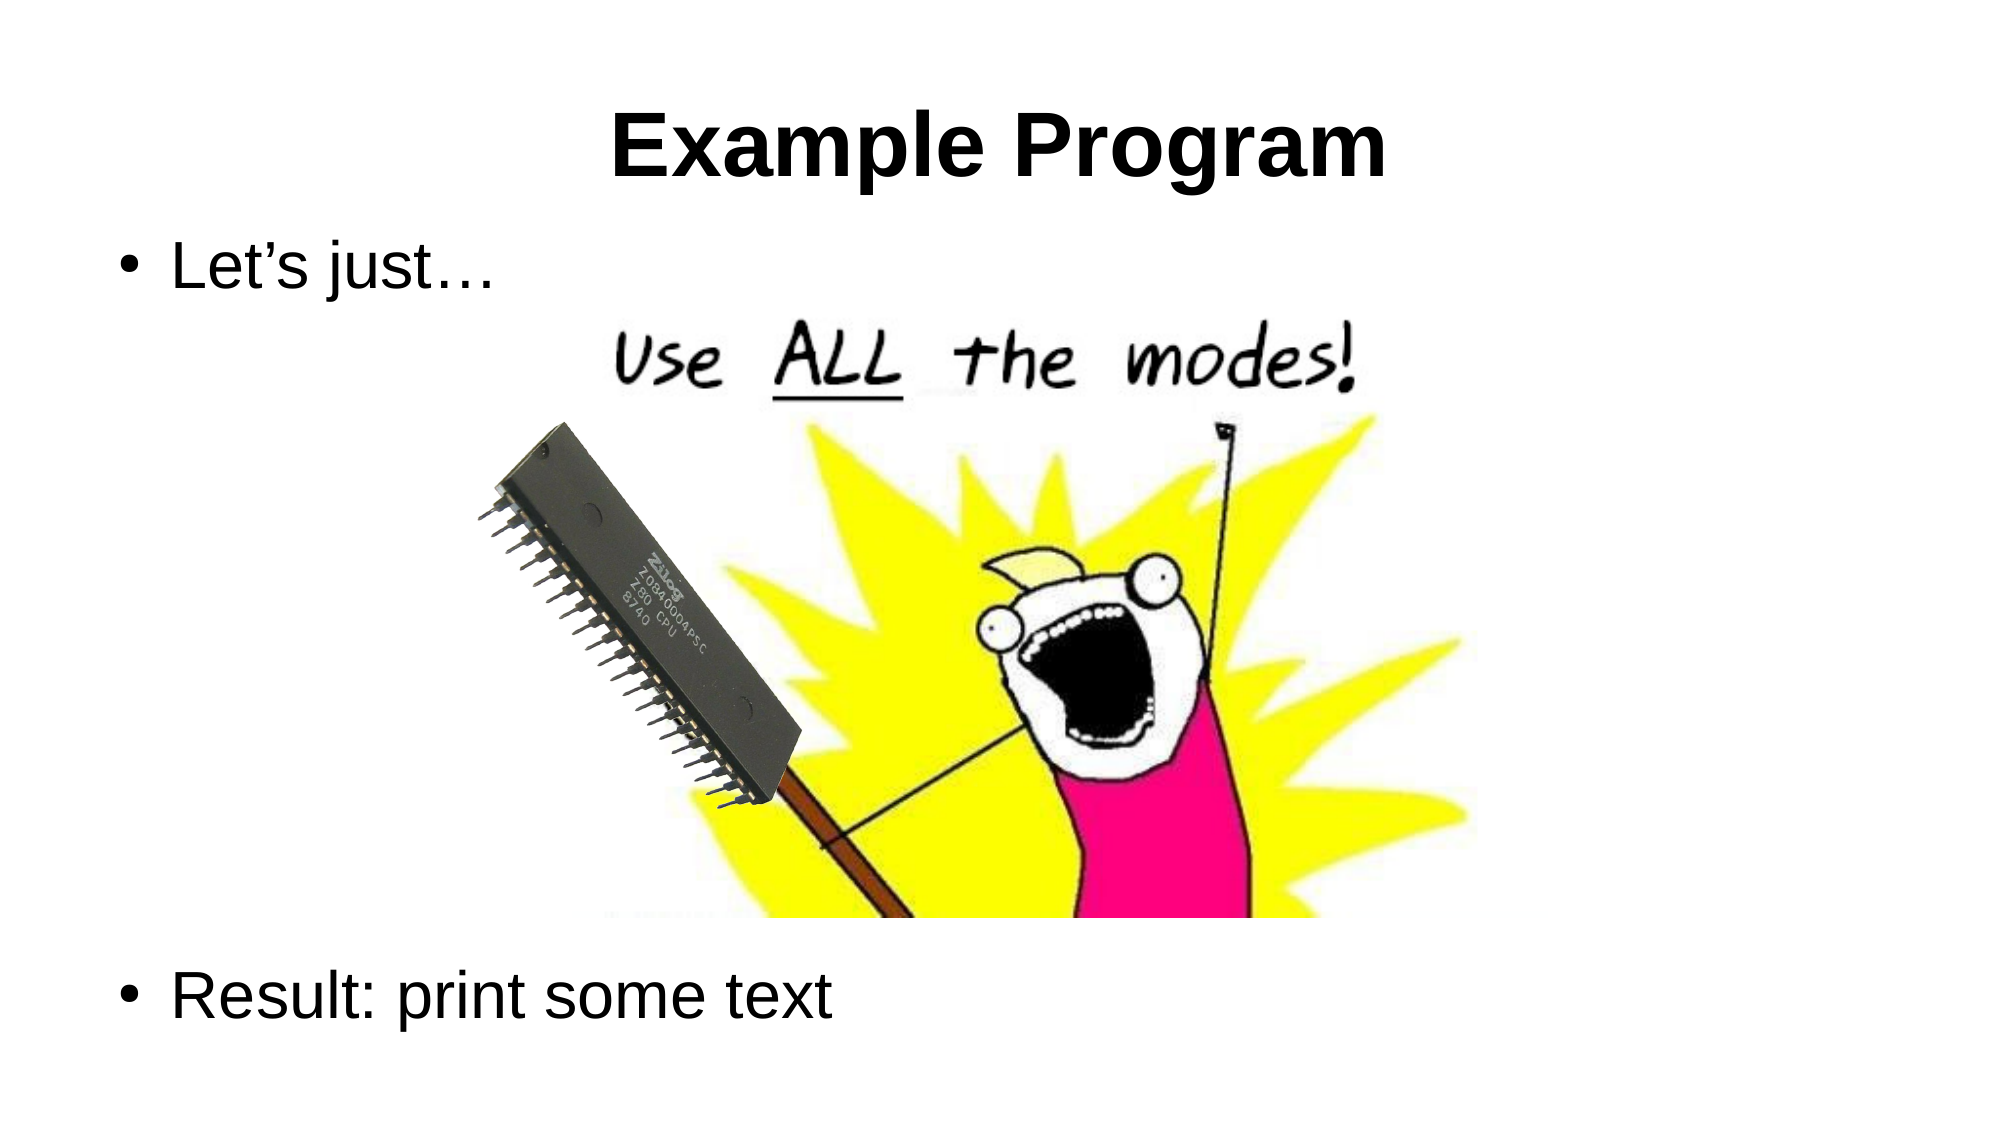

# Example Program
Let’s just…
Result: print some text